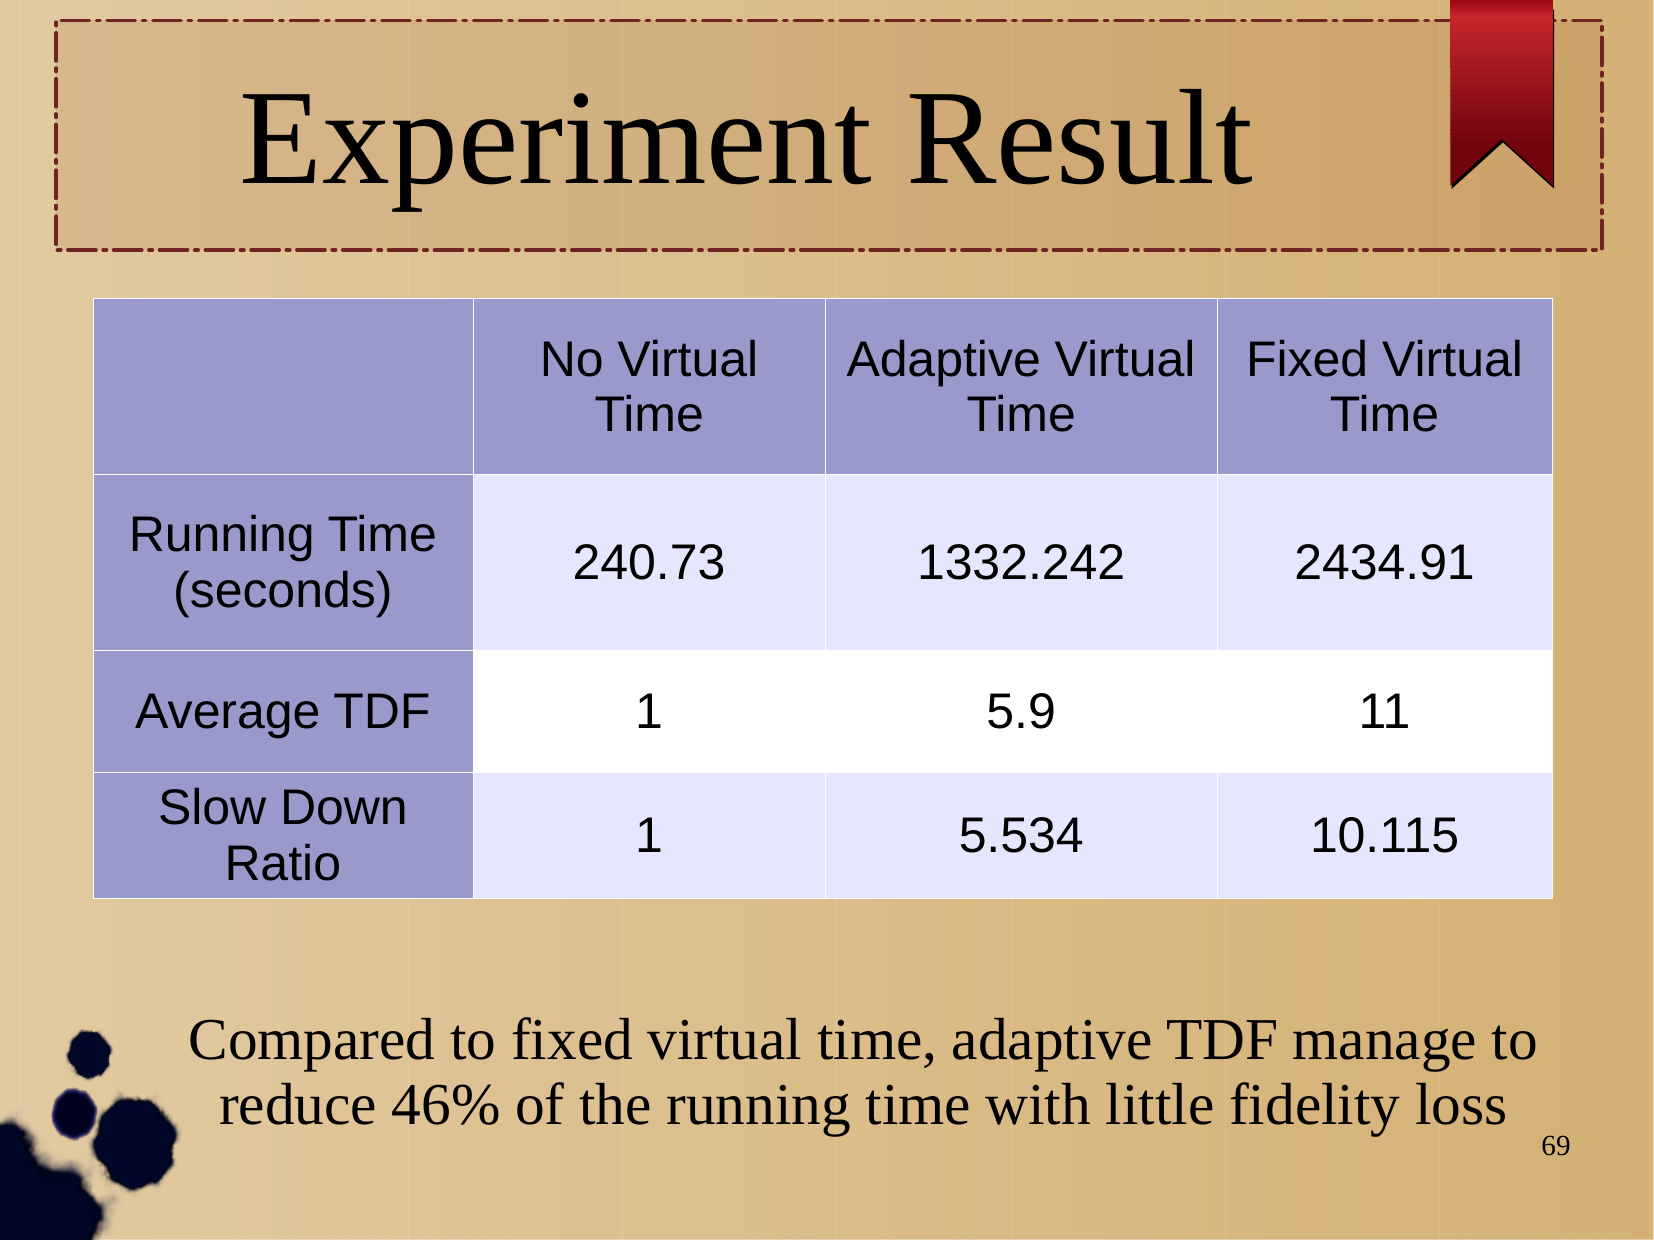

# Experiment Result
| | No Virtual Time | Adaptive Virtual Time | Fixed Virtual Time |
| --- | --- | --- | --- |
| Running Time (seconds) | 240.73 | 1332.242 | 2434.91 |
| Average TDF | 1 | 5.9 | 11 |
| Slow Down Ratio | 1 | 5.534 | 10.115 |
Compared to fixed virtual time, adaptive TDF manage to reduce 46% of the running time with little fidelity loss
69